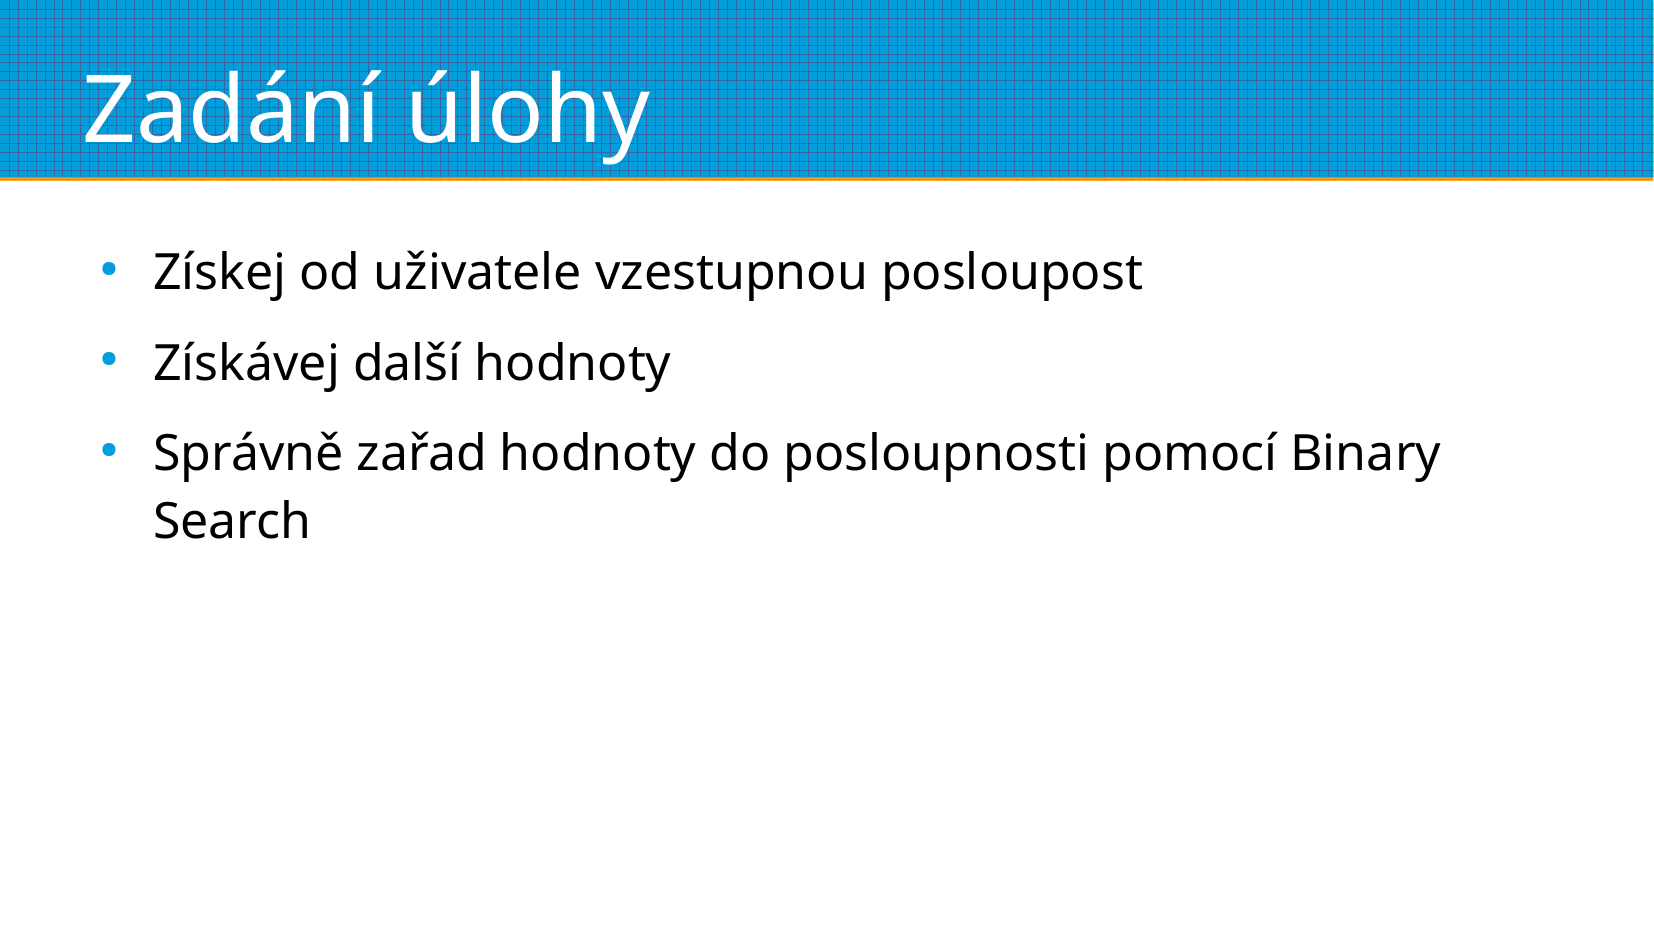

# Zadání úlohy
Získej od uživatele vzestupnou posloupost
Získávej další hodnoty
Správně zařad hodnoty do posloupnosti pomocí Binary Search